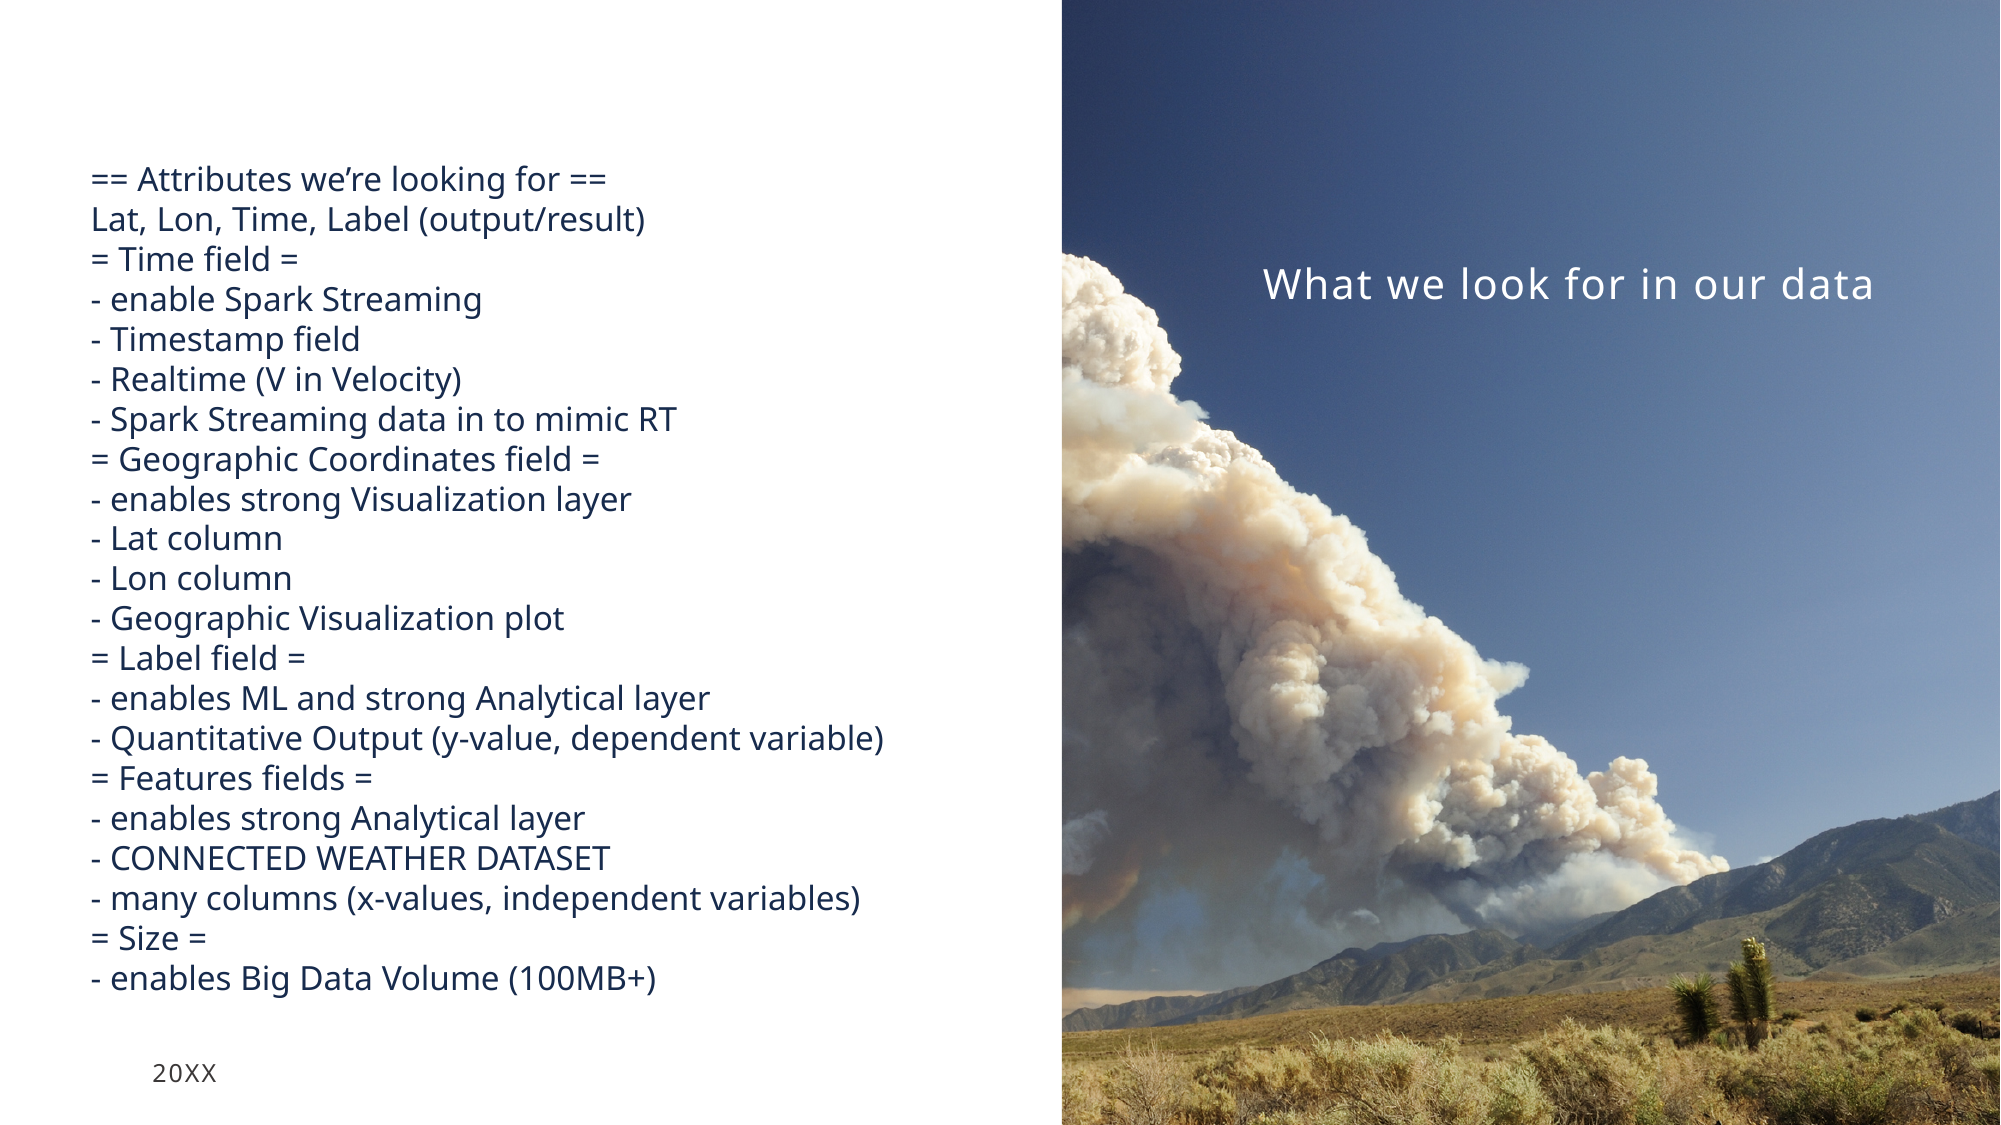

== Attributes we’re looking for ==
Lat, Lon, Time, Label (output/result)
= Time field =
- enable Spark Streaming
- Timestamp field
- Realtime (V in Velocity)
- Spark Streaming data in to mimic RT
= Geographic Coordinates field =
- enables strong Visualization layer
- Lat column
- Lon column
- Geographic Visualization plot
= Label field =
- enables ML and strong Analytical layer
- Quantitative Output (y-value, dependent variable)
= Features fields =
- enables strong Analytical layer
- CONNECTED WEATHER DATASET
- many columns (x-values, independent variables)
= Size =
- enables Big Data Volume (100MB+)
# What we look for in our data
20XX
Pitch deck